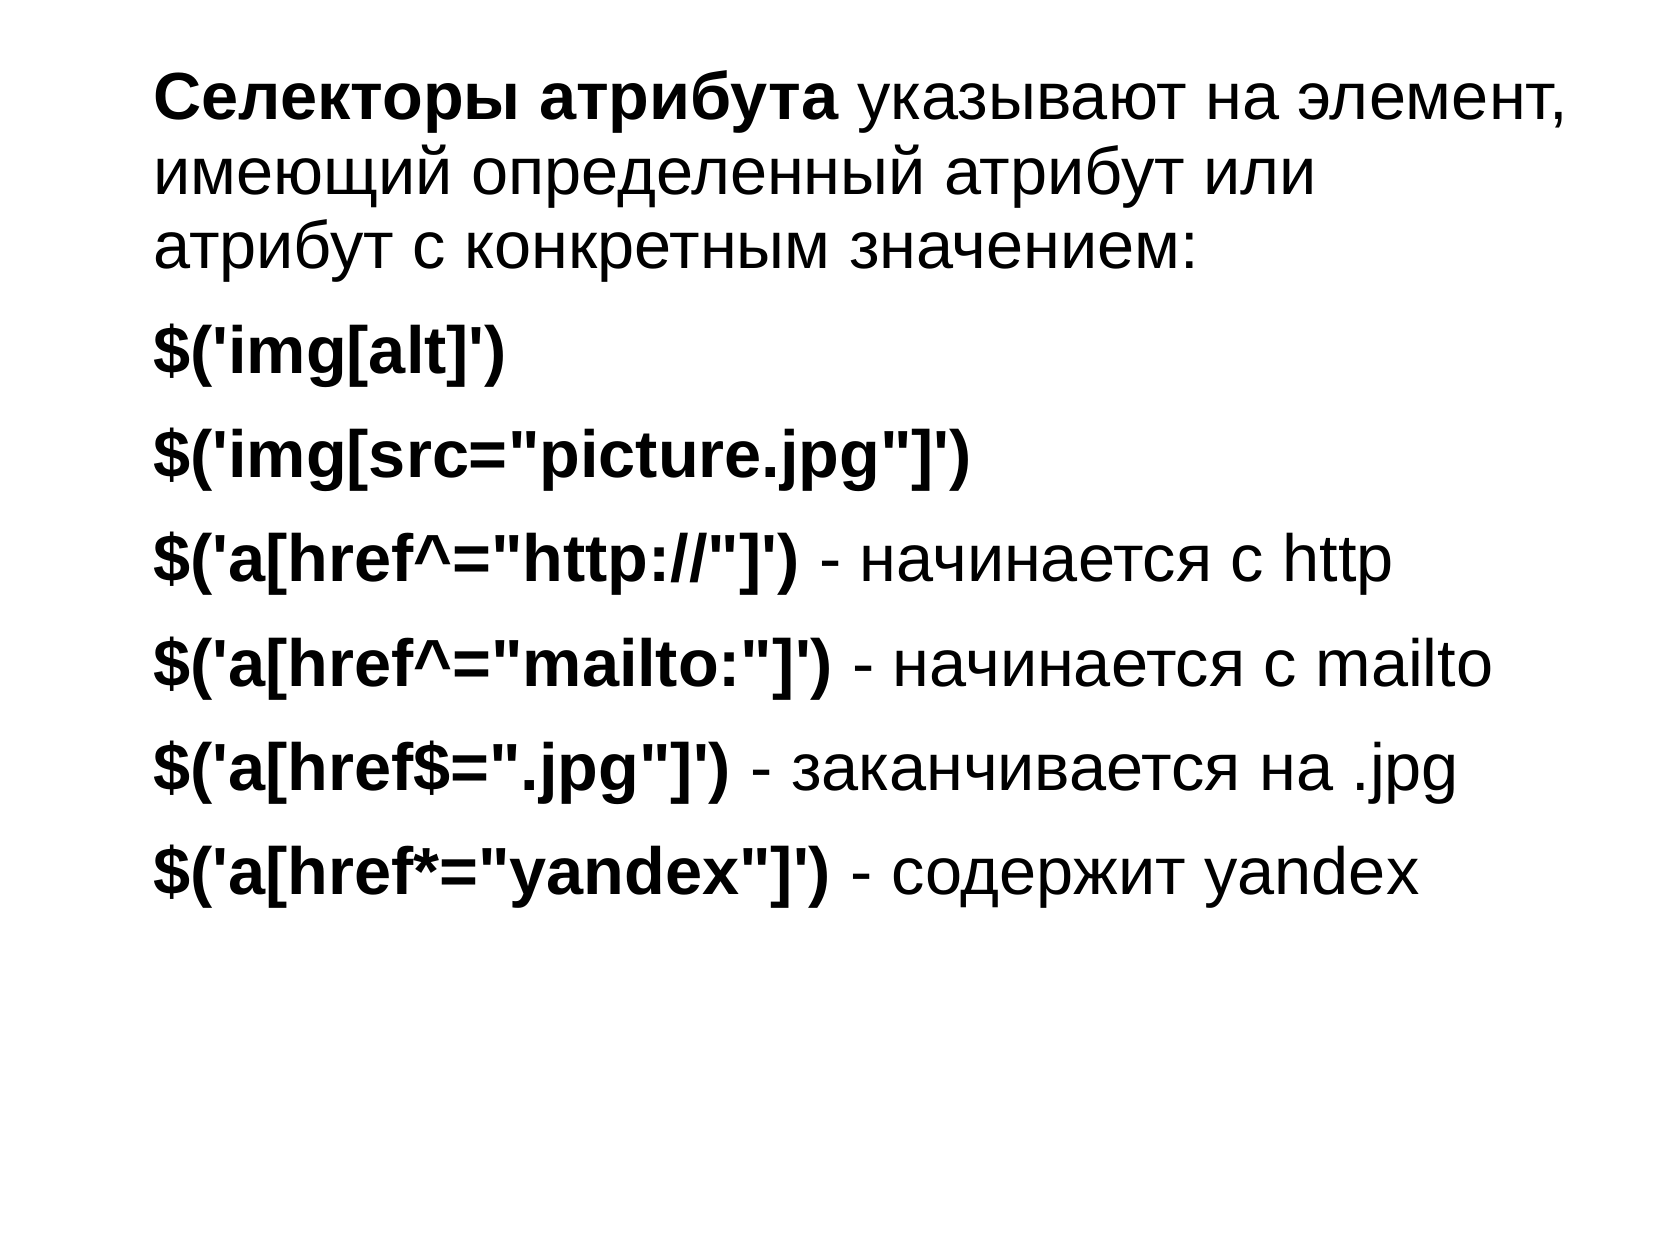

# Селекторы атрибута указывают на элемент, имеющий определенный атрибут или атрибут с конкретным значением:
$('img[alt]')
$('img[src="picture.jpg"]')
$('a[href^="http://"]') - начинается с http
$('a[href^="mailto:"]') - начинается с mailto
$('a[href$=".jpg"]') - заканчивается на .jpg
$('a[href*="yandex"]') - содержит yandex